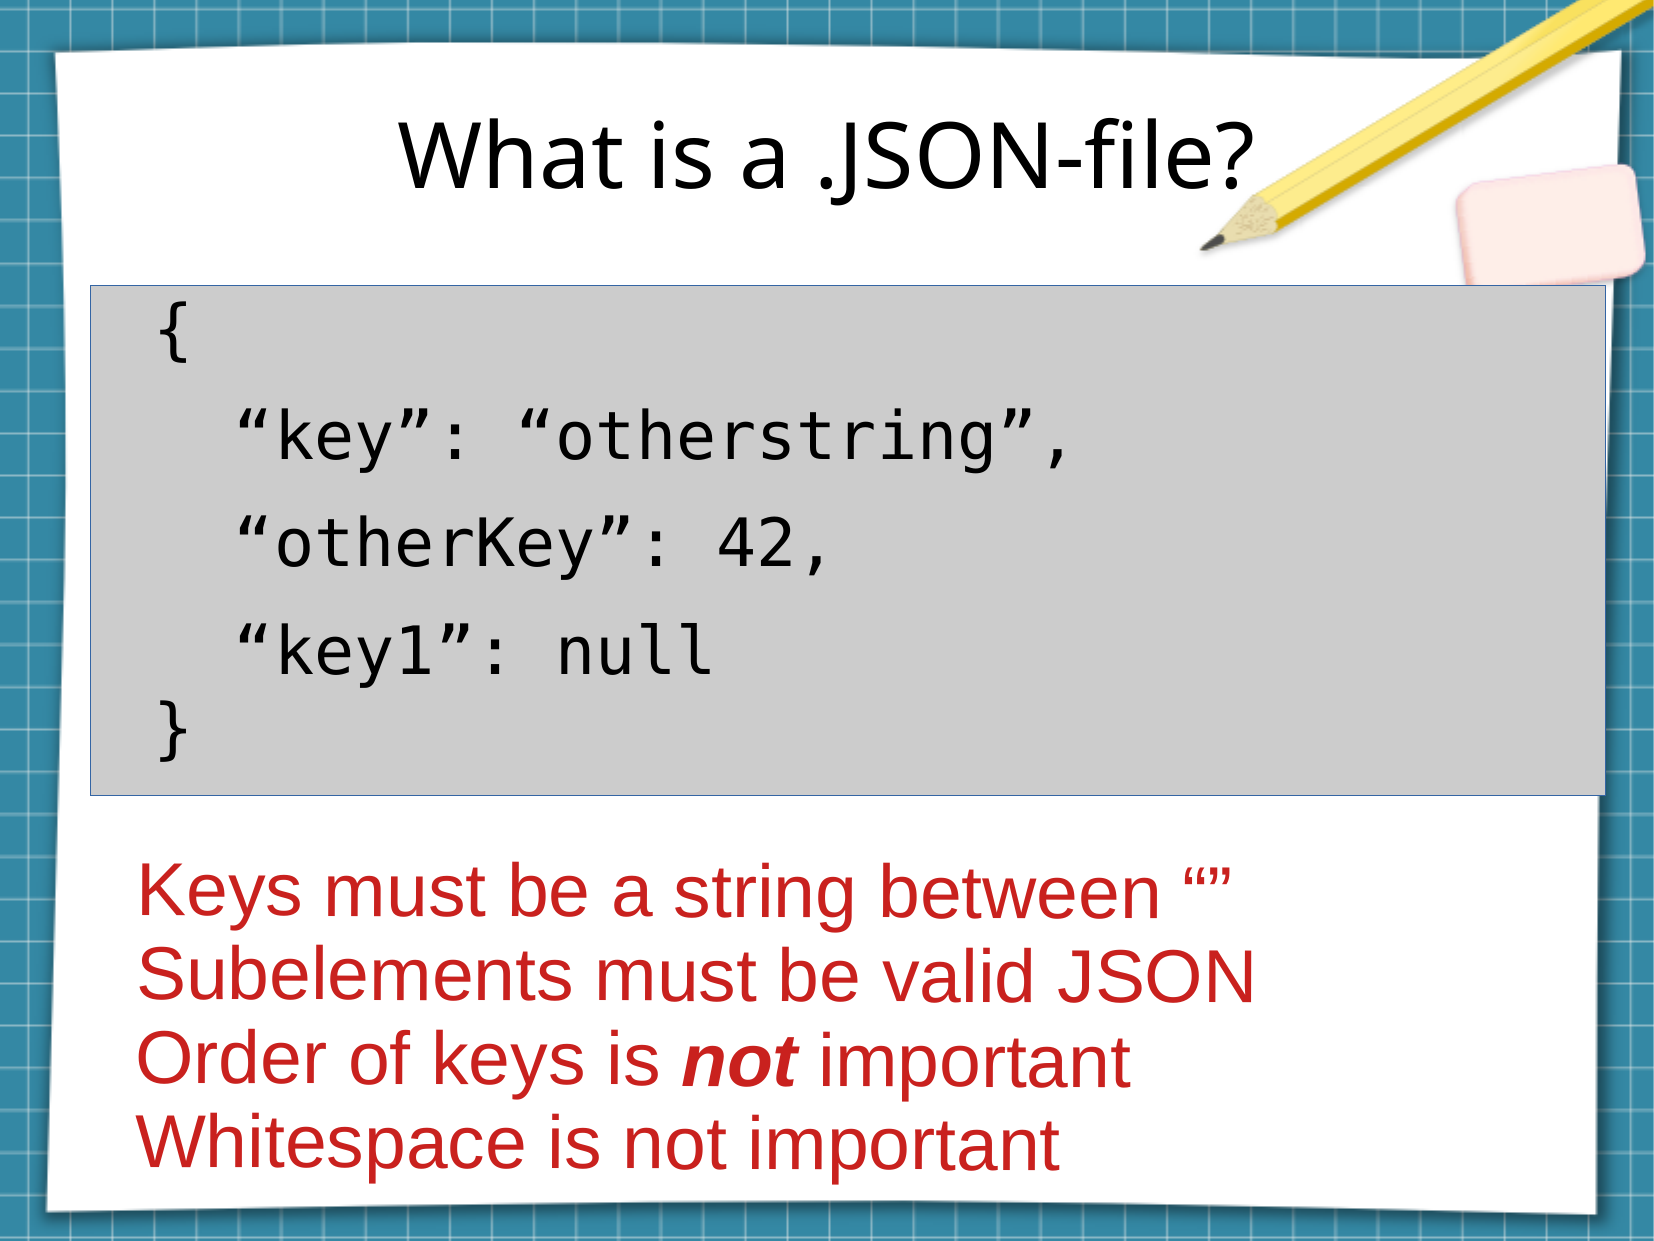

# What is a .JSON-file?
{
 “key”: “otherstring”,
 “otherKey”: 42,
 “key1”: null
}
Keys must be a string between “”
Subelements must be valid JSON
Order of keys is not important
Whitespace is not important